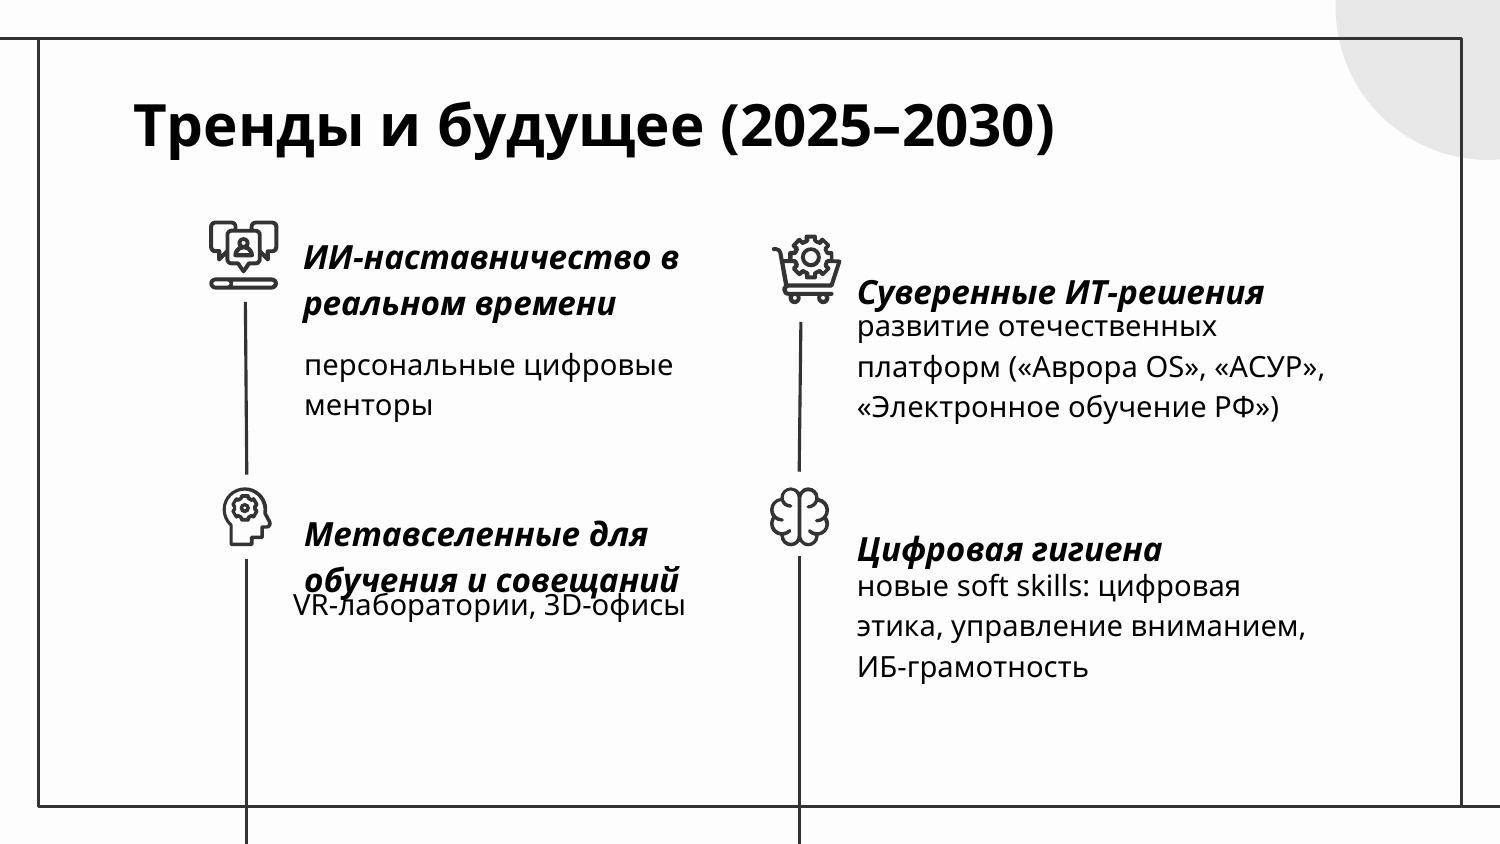

# Тренды и будущее (2025–2030)
ИИ-наставничество в
реальном времени
Суверенные ИТ-решения
развитие отечественных платформ («Аврора OS», «АСУР», «Электронное обучение РФ»)
персональные цифровые менторы
Метавселенные для обучения и совещаний
Цифровая гигиена
новые soft skills: цифровая этика, управление вниманием, ИБ-грамотность
VR-лаборатории, 3D-офисы